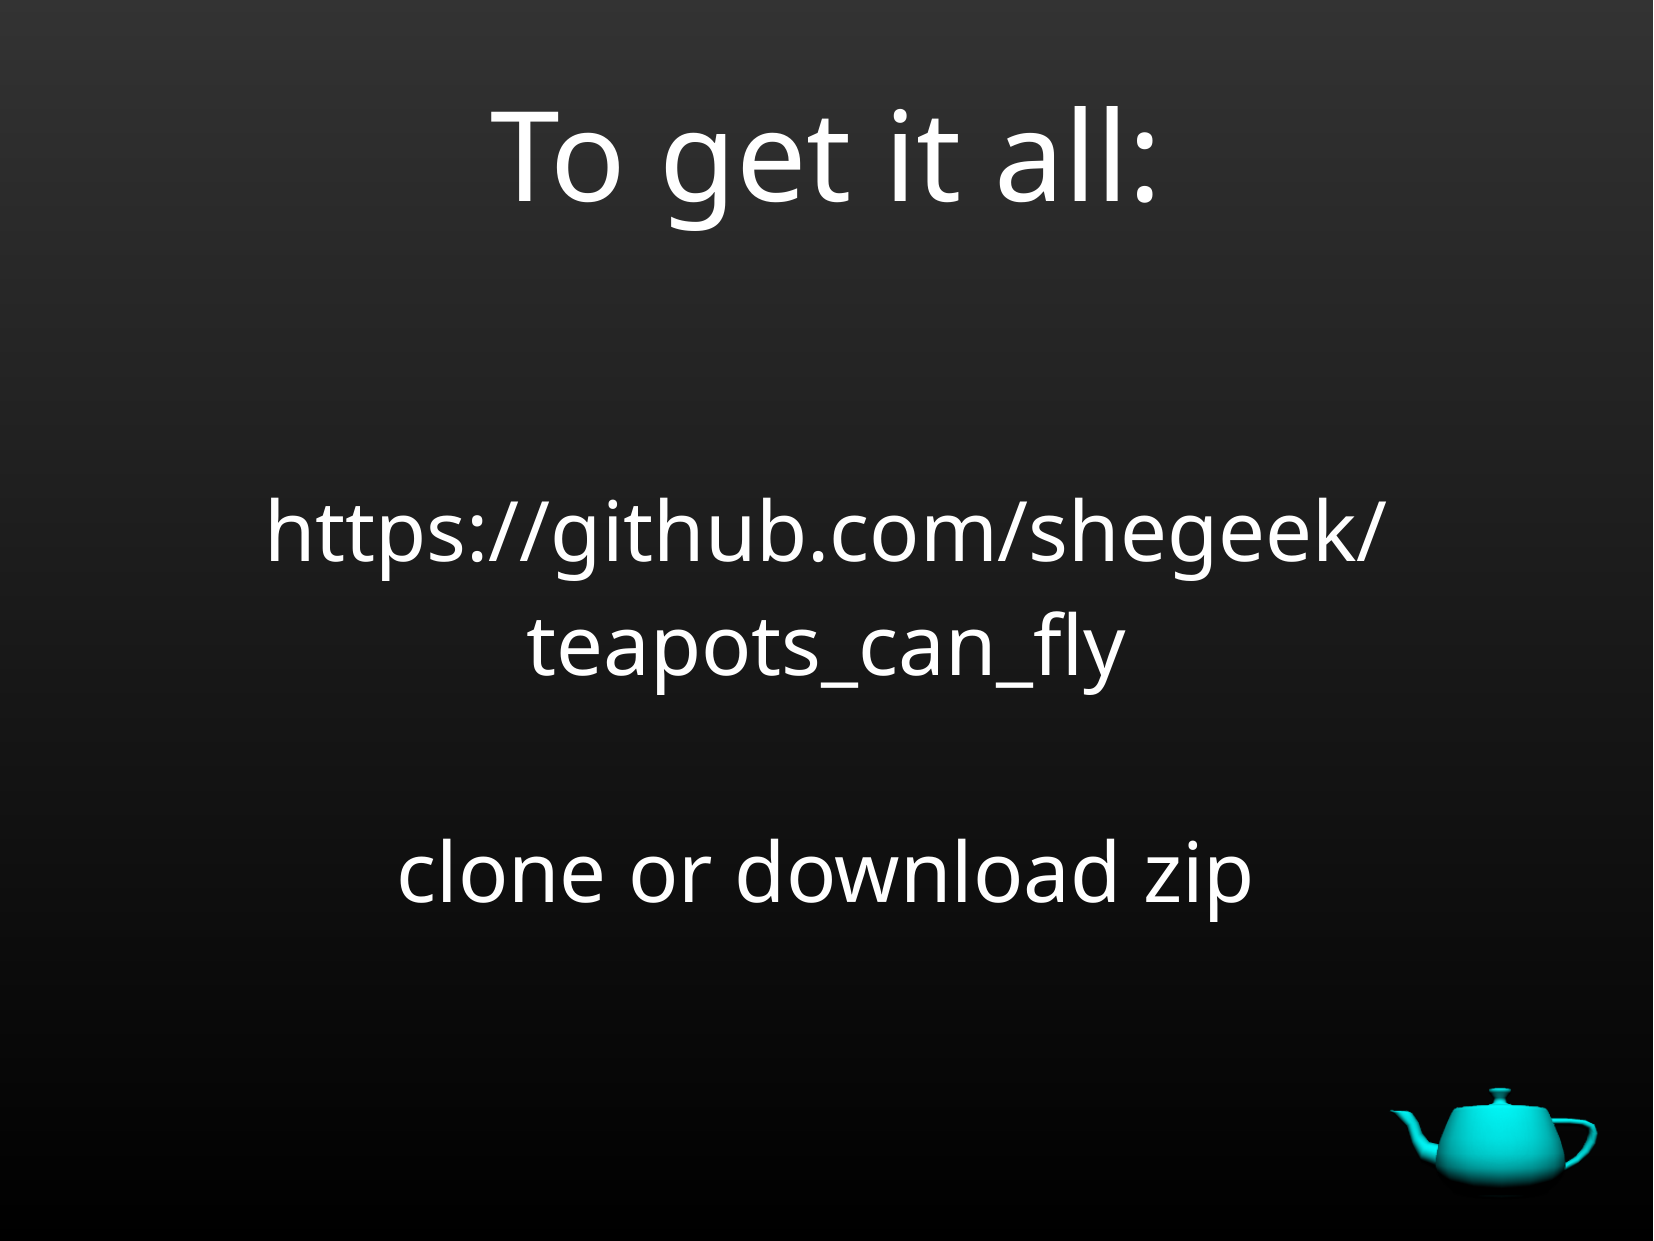

To get it all:
# https://github.com/shegeek/
teapots_can_fly
clone or download zip